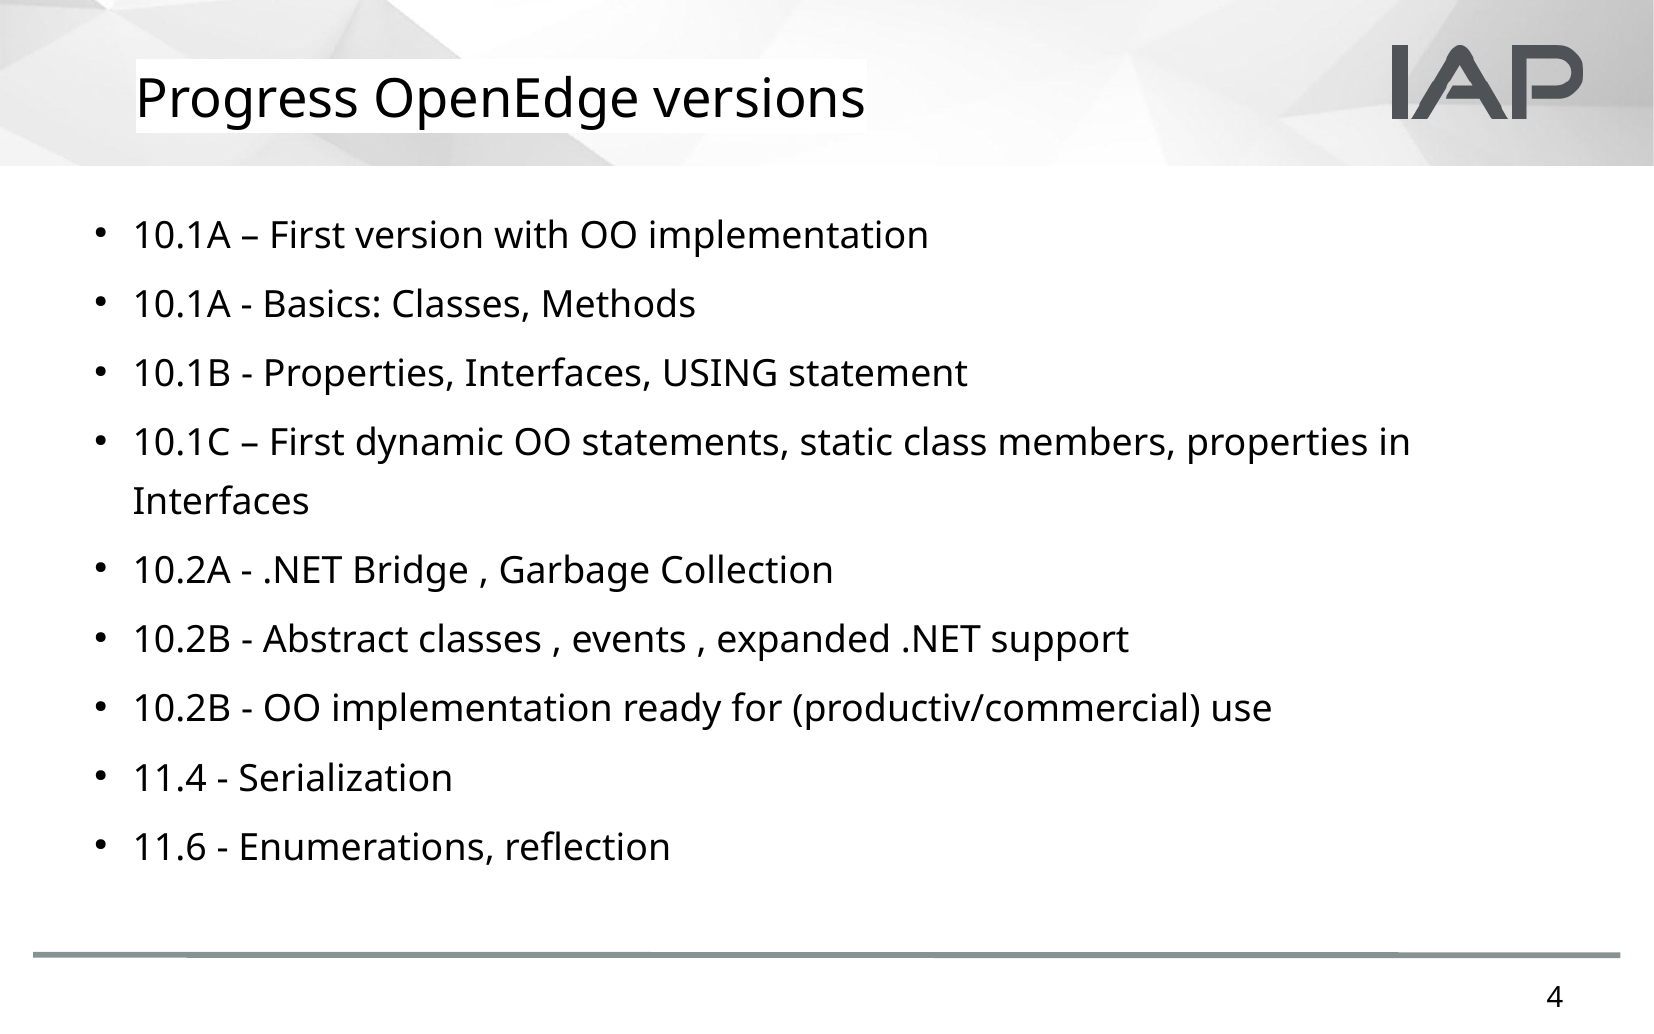

# Progress OpenEdge versions
10.1A – First version with OO implementation
10.1A - Basics: Classes, Methods
10.1B - Properties, Interfaces, USING statement
10.1C – First dynamic OO statements, static class members, properties in Interfaces
10.2A - .NET Bridge , Garbage Collection
10.2B - Abstract classes , events , expanded .NET support
10.2B - OO implementation ready for (productiv/commercial) use
11.4 - Serialization
11.6 - Enumerations, reflection
4